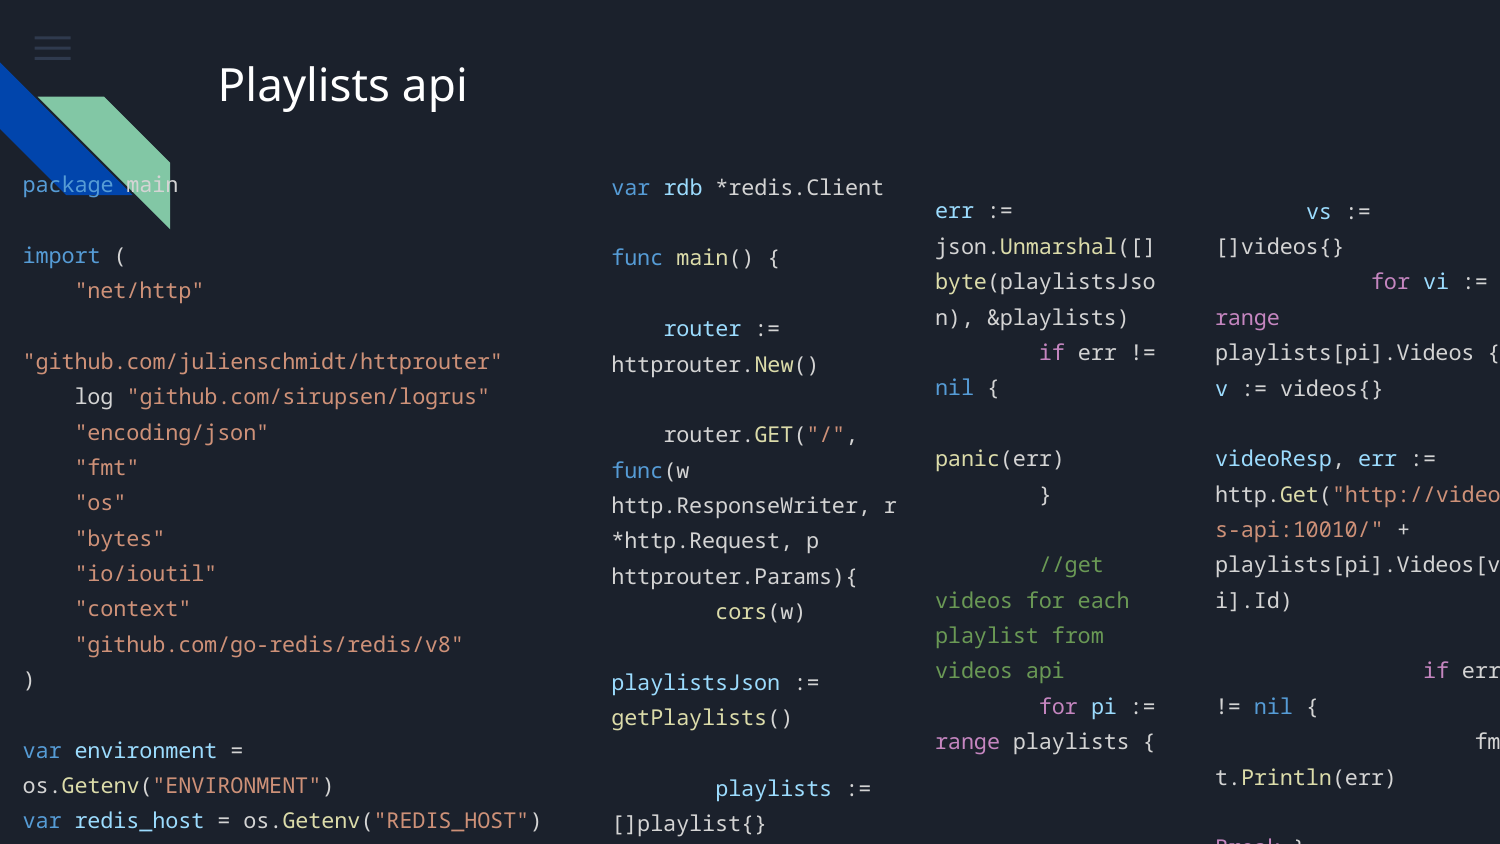

Playlists api
package main
import (
 "net/http"
 "github.com/julienschmidt/httprouter"
 log "github.com/sirupsen/logrus"
 "encoding/json"
 "fmt"
 "os"
 "bytes"
 "io/ioutil"
 "context"
 "github.com/go-redis/redis/v8"
)
var environment = os.Getenv("ENVIRONMENT")
var redis_host = os.Getenv("REDIS_HOST")
var redis_port = os.Getenv("REDIS_PORT")
var ctx = context.Background()
var rdb *redis.Client
func main() {
 router := httprouter.New()
 router.GET("/", func(w http.ResponseWriter, r *http.Request, p httprouter.Params){
 cors(w)
 playlistsJson := getPlaylists()
 playlists := []playlist{}
err := json.Unmarshal([]byte(playlistsJson), &playlists)
 if err != nil {
 panic(err)
 }
 //get videos for each playlist from videos api
 for pi := range playlists {
# vs := []videos{} for vi := range playlists[pi].Videos { v := videos{} videoResp, err := http.Get("http://videos-api:10010/" + playlists[pi].Videos[vi].Id) if err != nil { fmt.Println(err) Break }